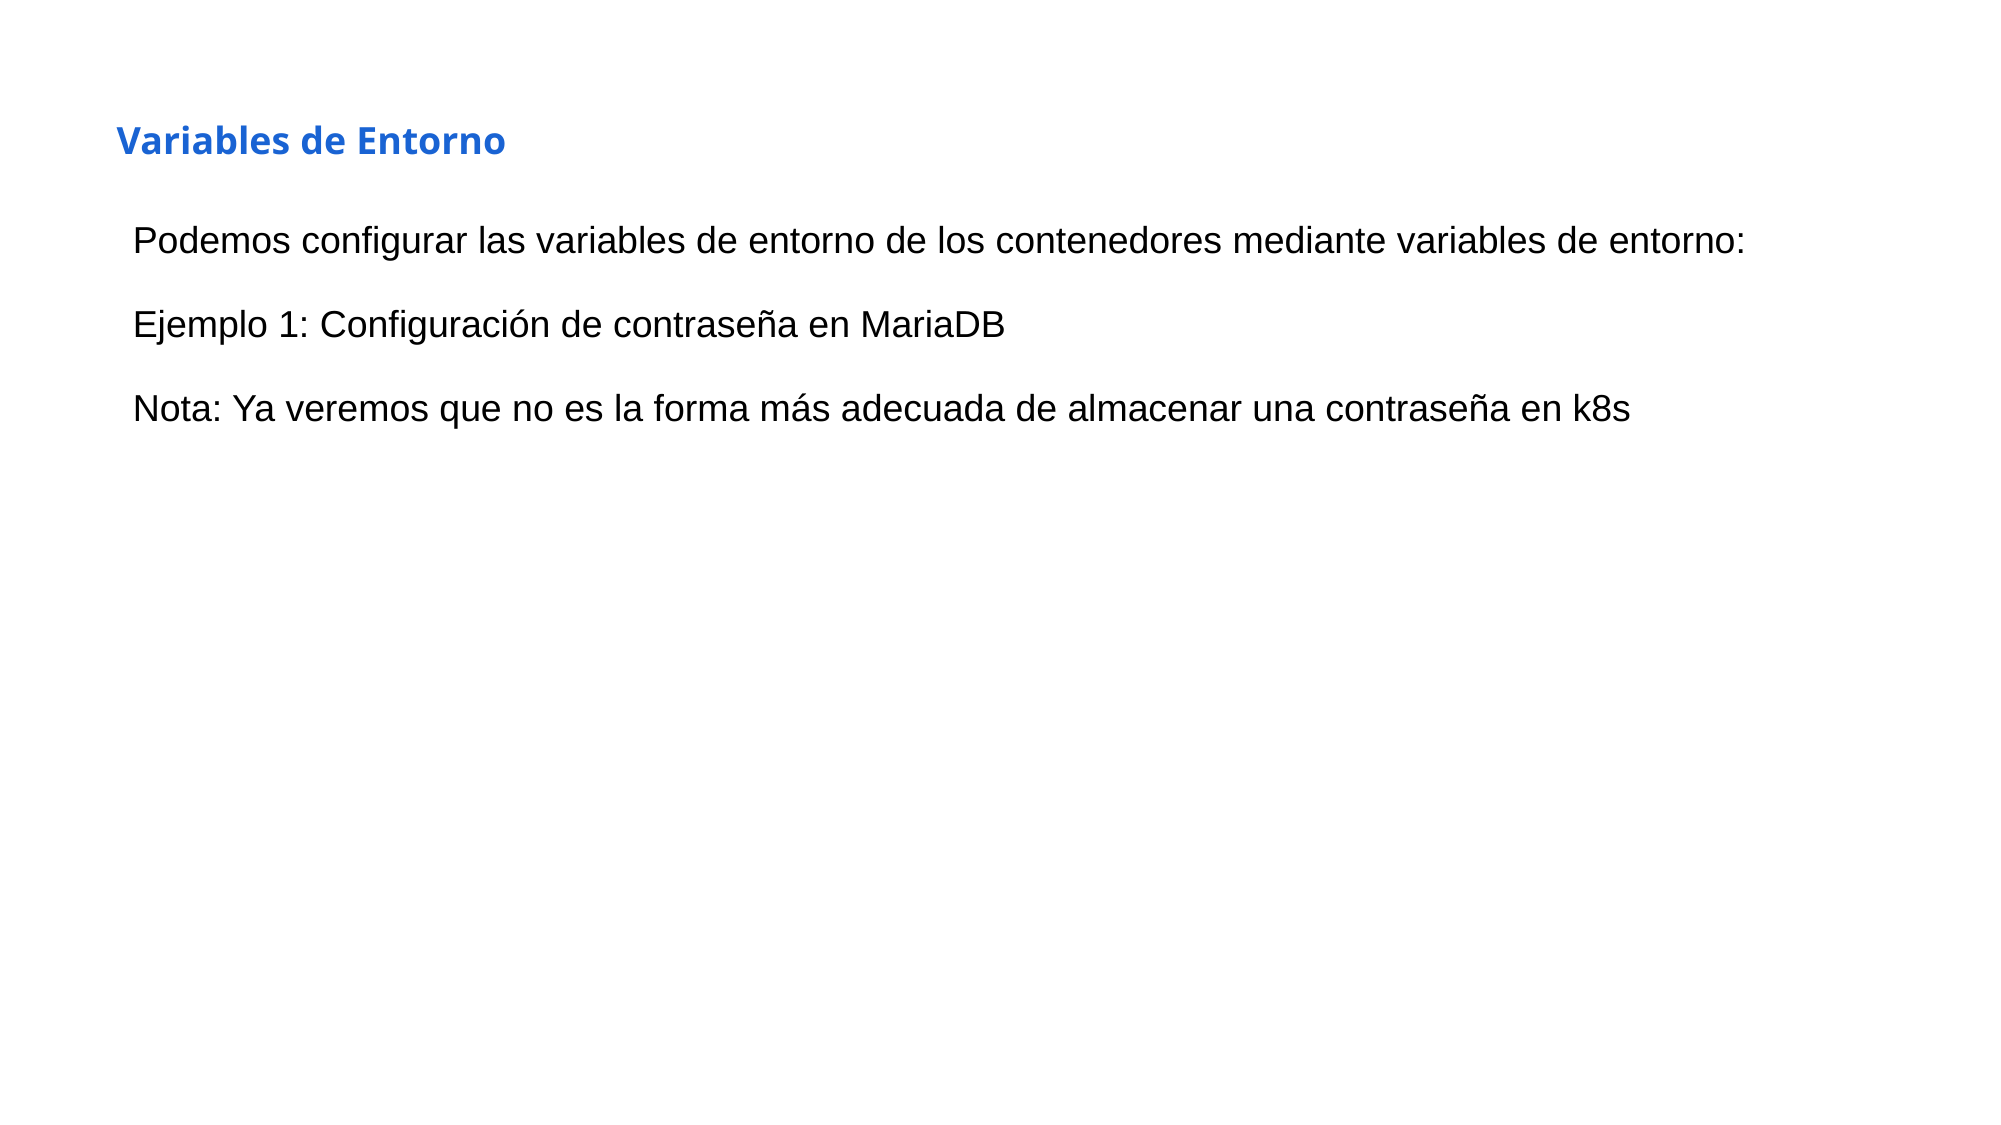

Variables de Entorno
Podemos configurar las variables de entorno de los contenedores mediante variables de entorno:
Ejemplo 1: Configuración de contraseña en MariaDB
Nota: Ya veremos que no es la forma más adecuada de almacenar una contraseña en k8s